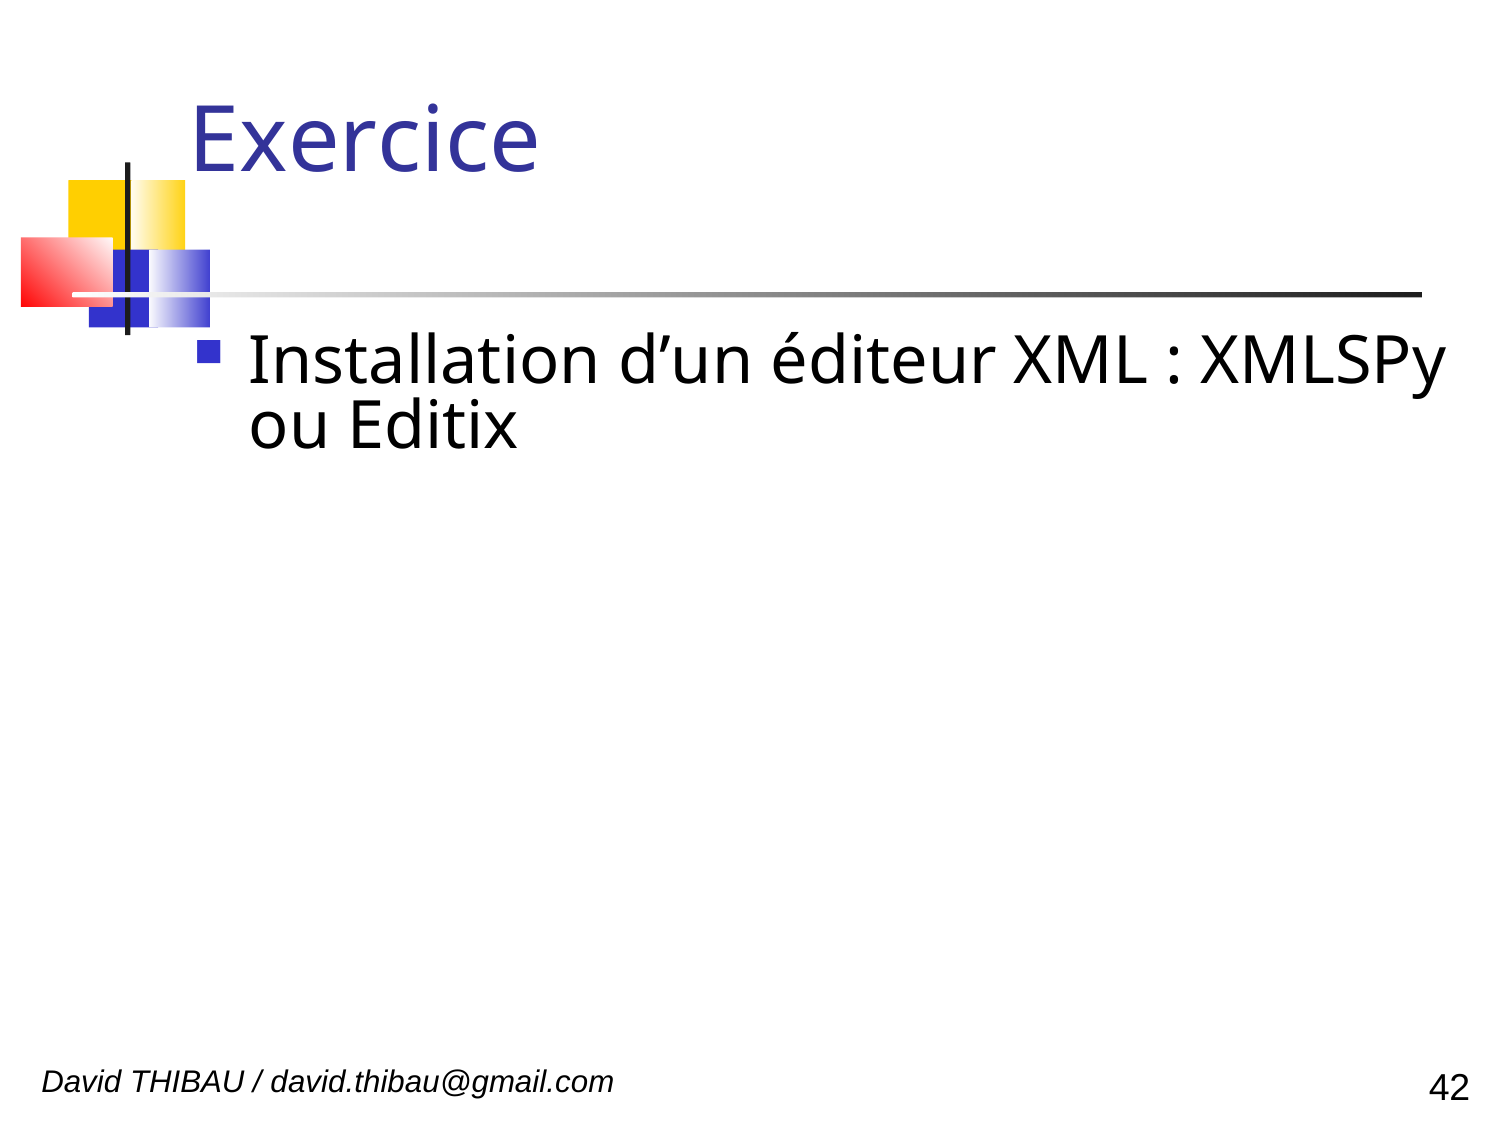

# Exercice
Installation d’un éditeur XML : XMLSPy ou Editix